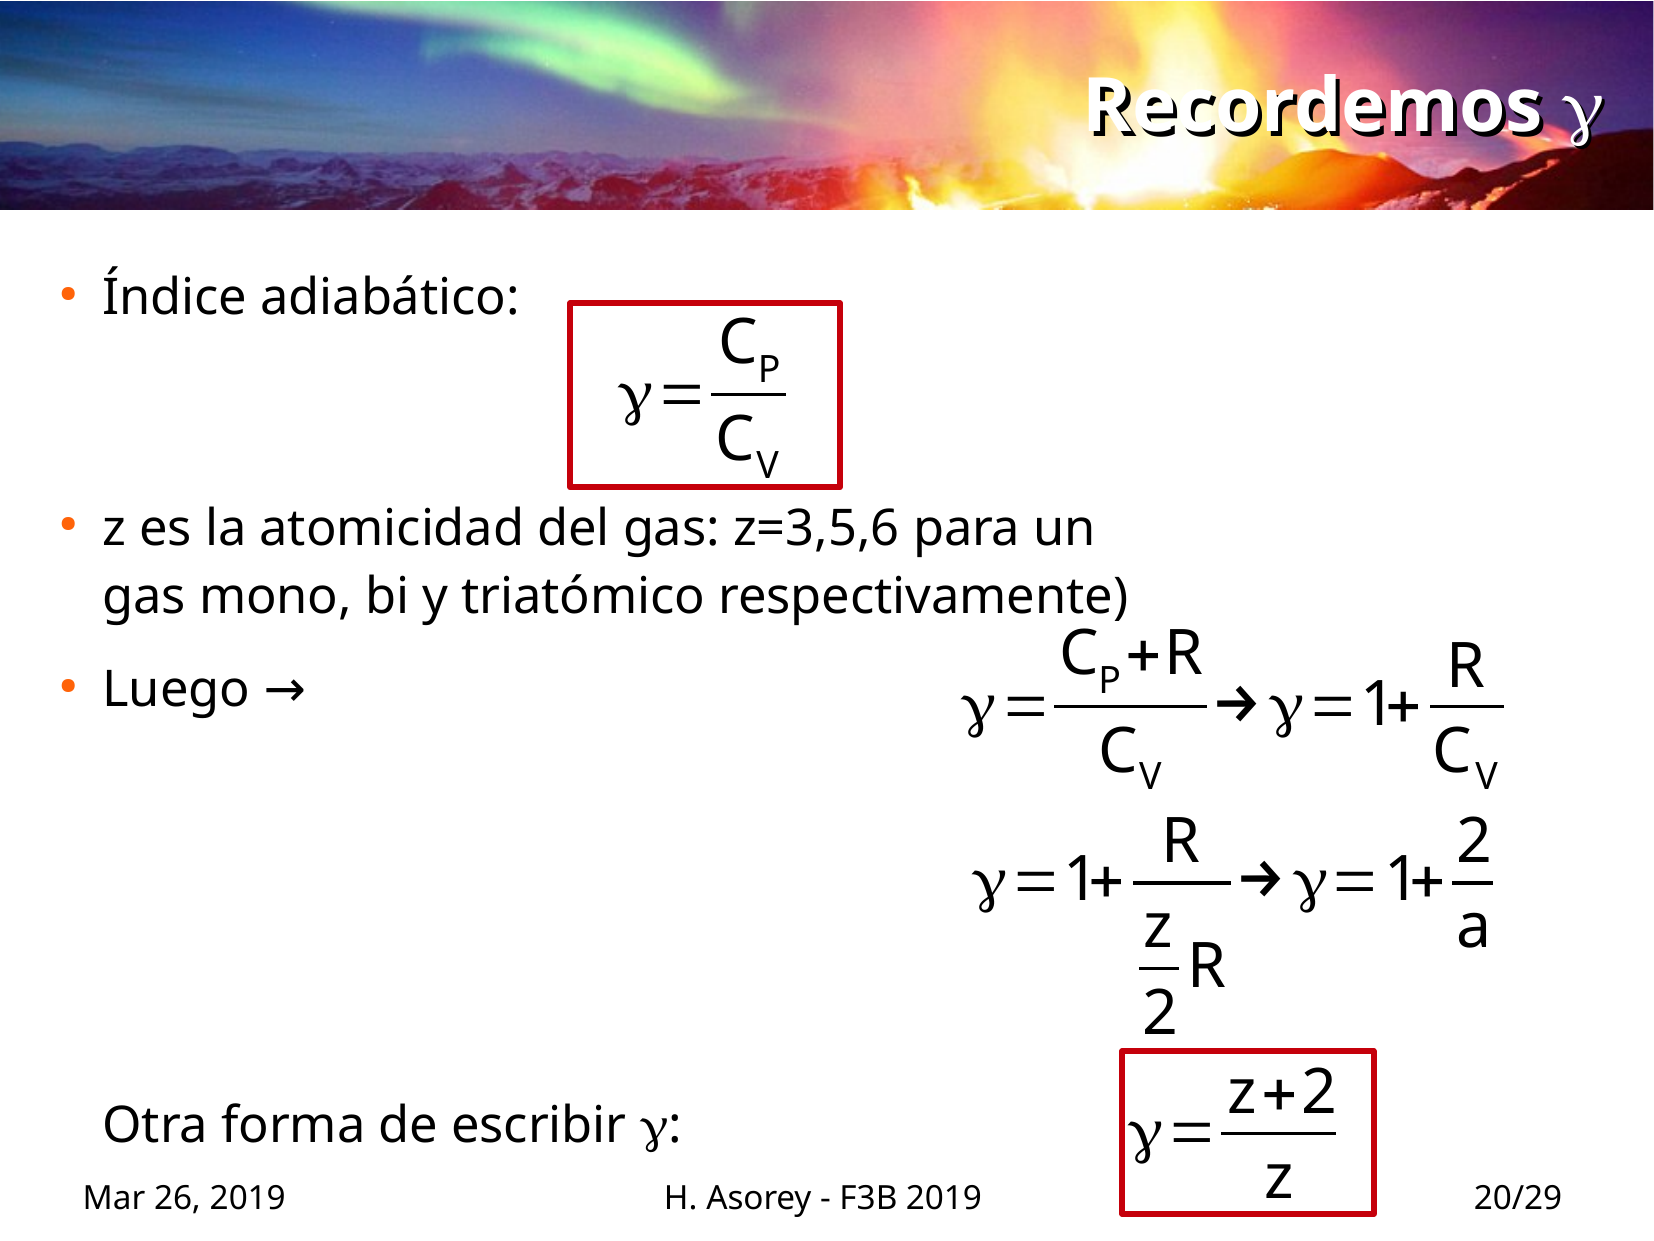

# Recordemos g
Índice adiabático:
z es la atomicidad del gas: z=3,5,6 para un
gas mono, bi y triatómico respectivamente)
Luego →
Otra forma de escribir g:
Mar 26, 2019
H. Asorey - F3B 2019
20